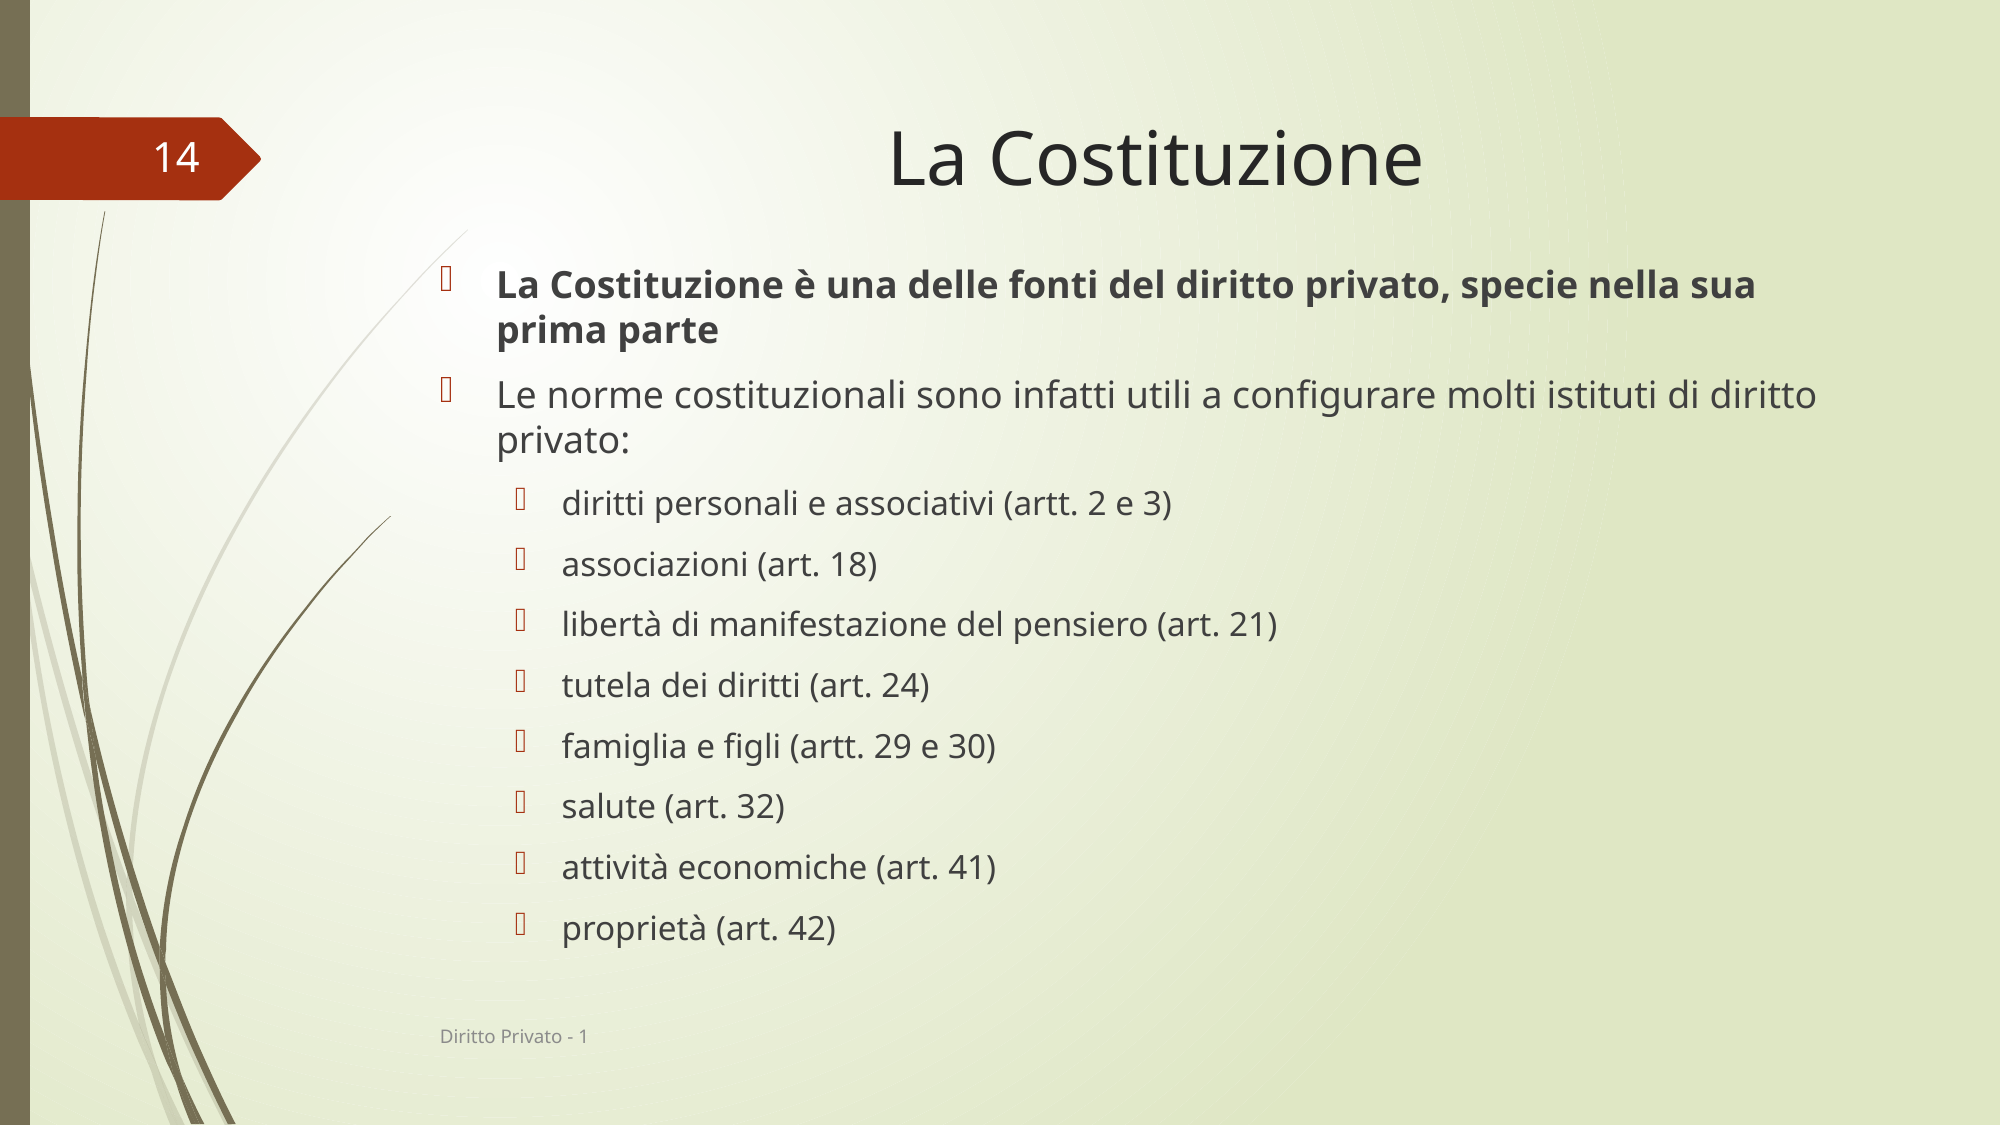

# La Costituzione
La Costituzione è una delle fonti del diritto privato, specie nella sua prima parte
Le norme costituzionali sono infatti utili a configurare molti istituti di diritto privato:
diritti personali e associativi (artt. 2 e 3)
associazioni (art. 18)
libertà di manifestazione del pensiero (art. 21)
tutela dei diritti (art. 24)
famiglia e figli (artt. 29 e 30)
salute (art. 32)
attività economiche (art. 41)
proprietà (art. 42)
Diritto Privato - 1